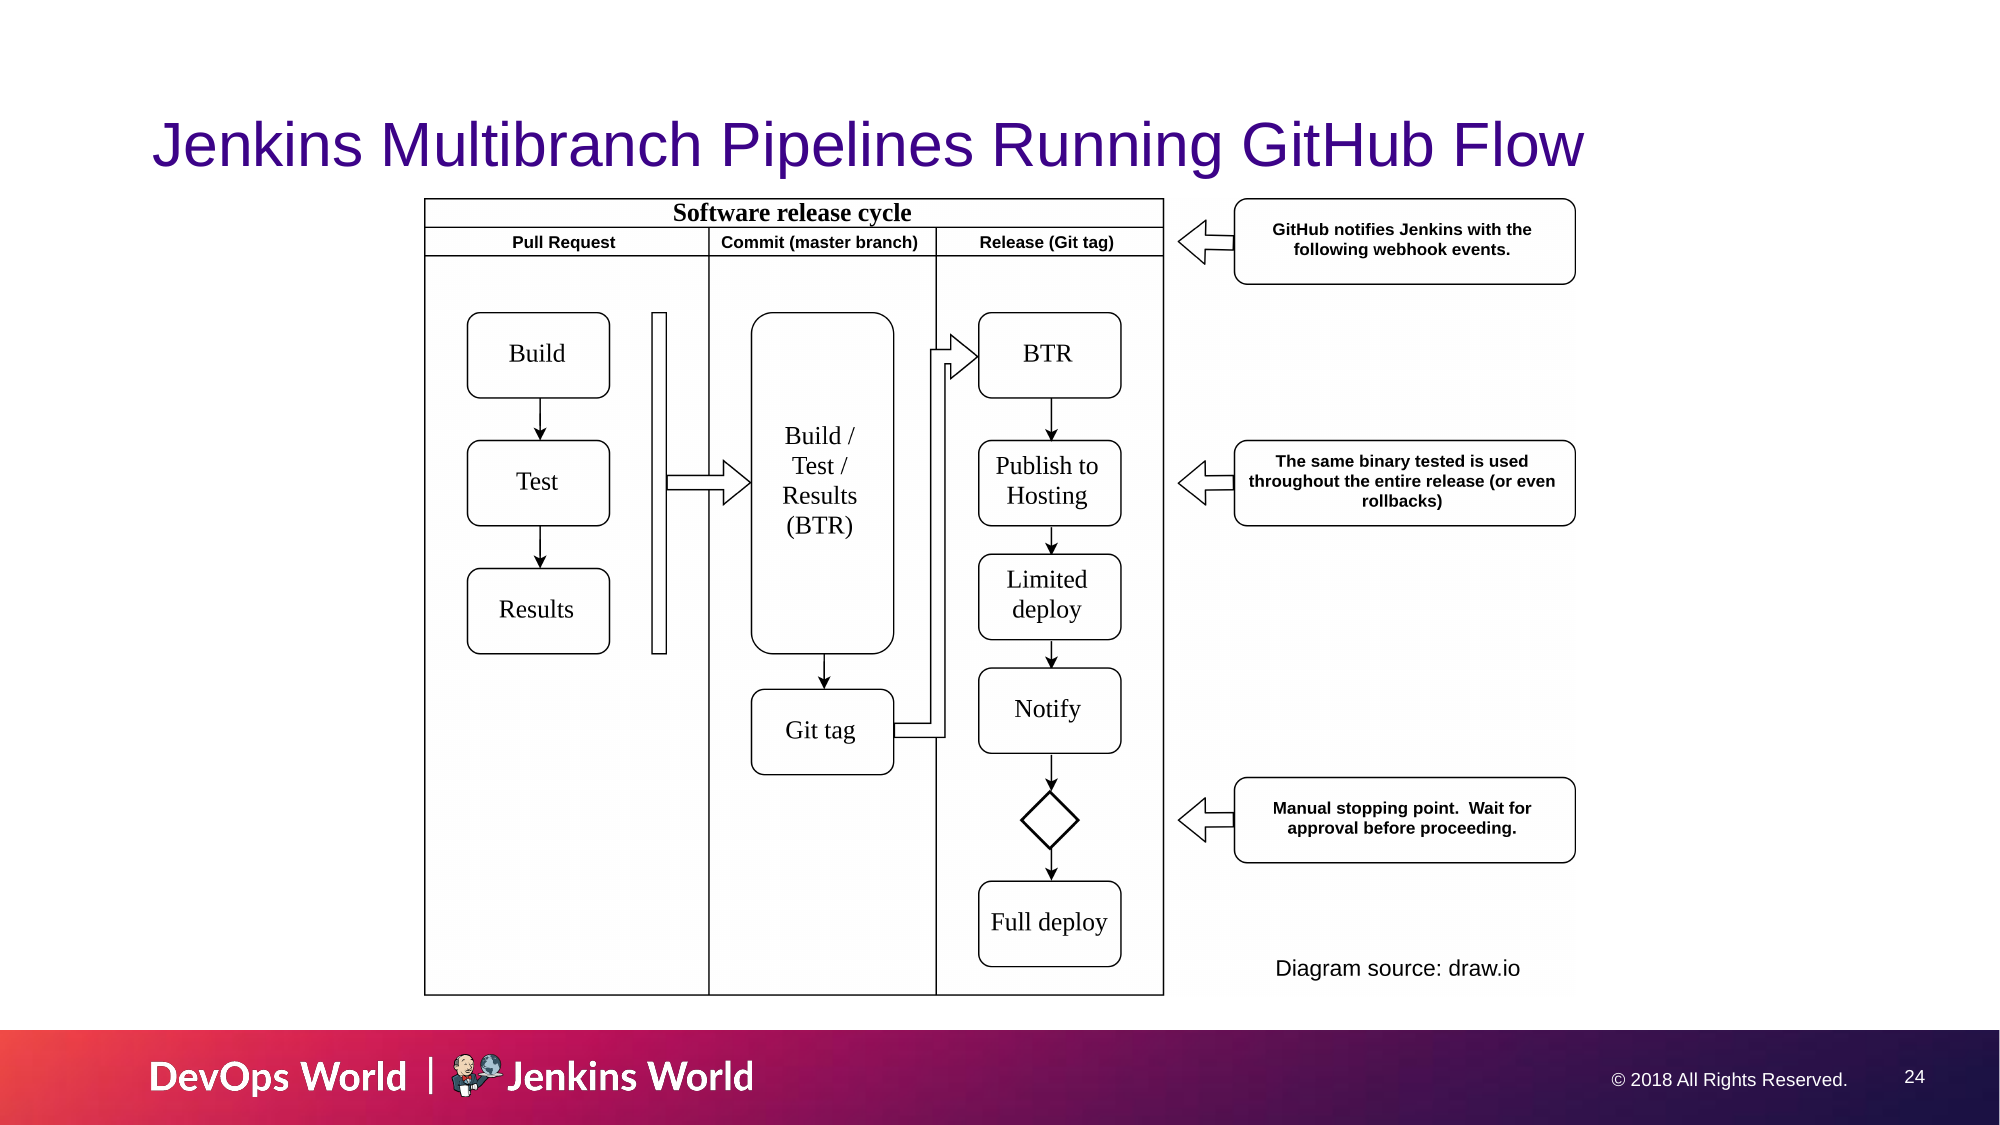

# Jenkins Multibranch Pipelines Running GitHub Flow